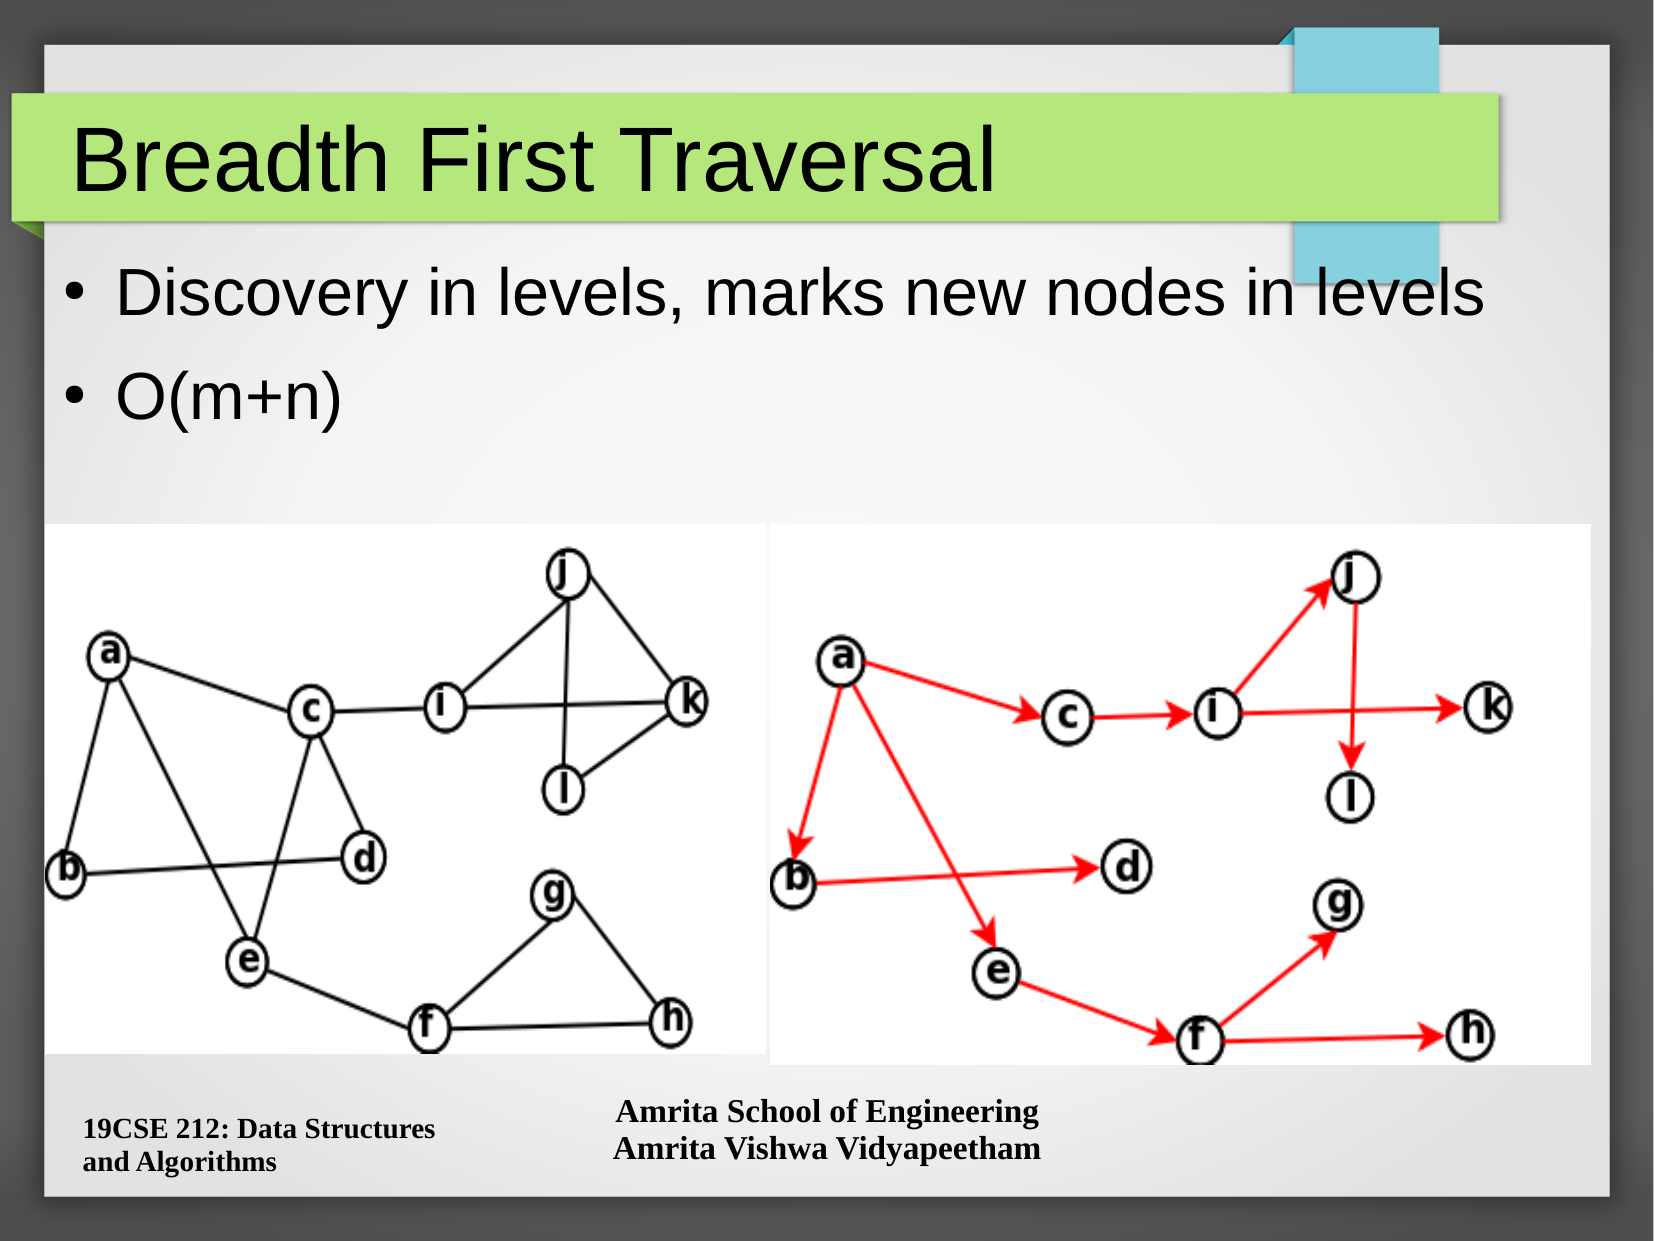

# Breadth First Traversal
Discovery in levels, marks new nodes in levels
O(m+n)